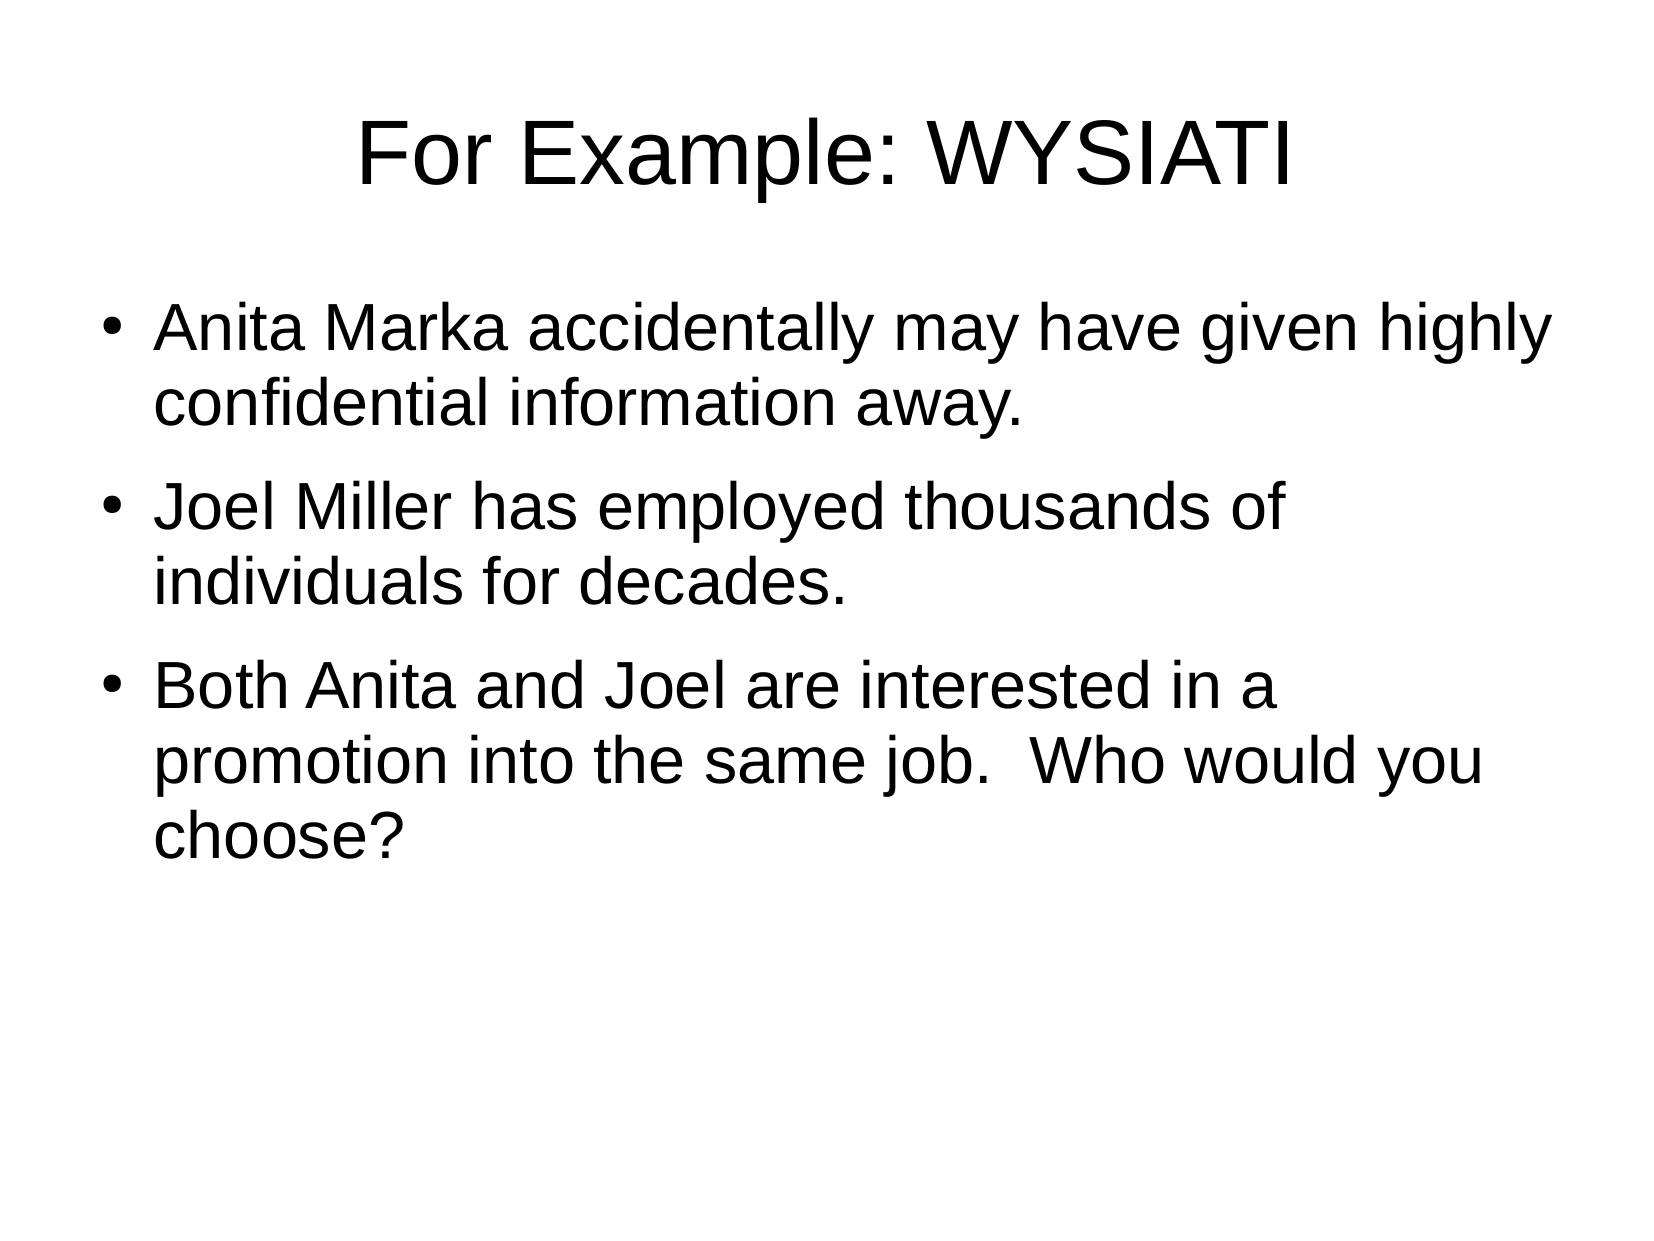

# For Example: WYSIATI
Anita Marka accidentally may have given highly confidential information away.
Joel Miller has employed thousands of individuals for decades.
Both Anita and Joel are interested in a promotion into the same job. Who would you choose?